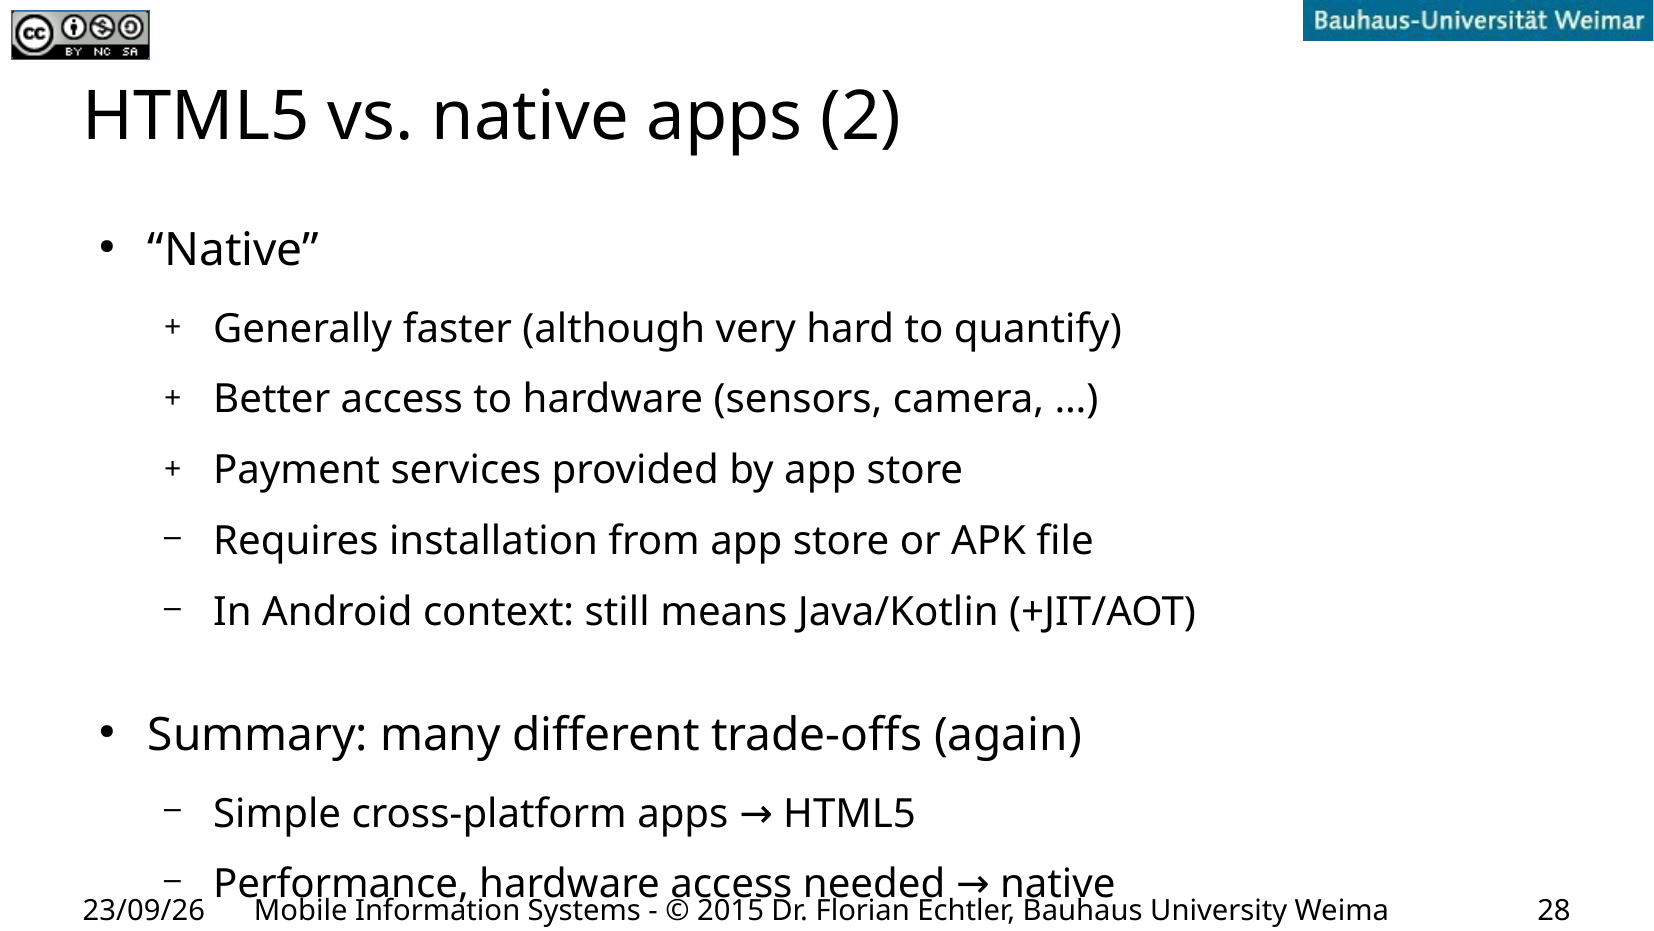

# HTML5 vs. native apps (2)
“Native”
Generally faster (although very hard to quantify)
Better access to hardware (sensors, camera, …)
Payment services provided by app store
Requires installation from app store or APK file
In Android context: still means Java/Kotlin (+JIT/AOT)
Summary: many different trade-offs (again)
Simple cross-platform apps → HTML5
Performance, hardware access needed → native
Mobile Information Systems - © 2015 Dr. Florian Echtler, Bauhaus University Weimar
28